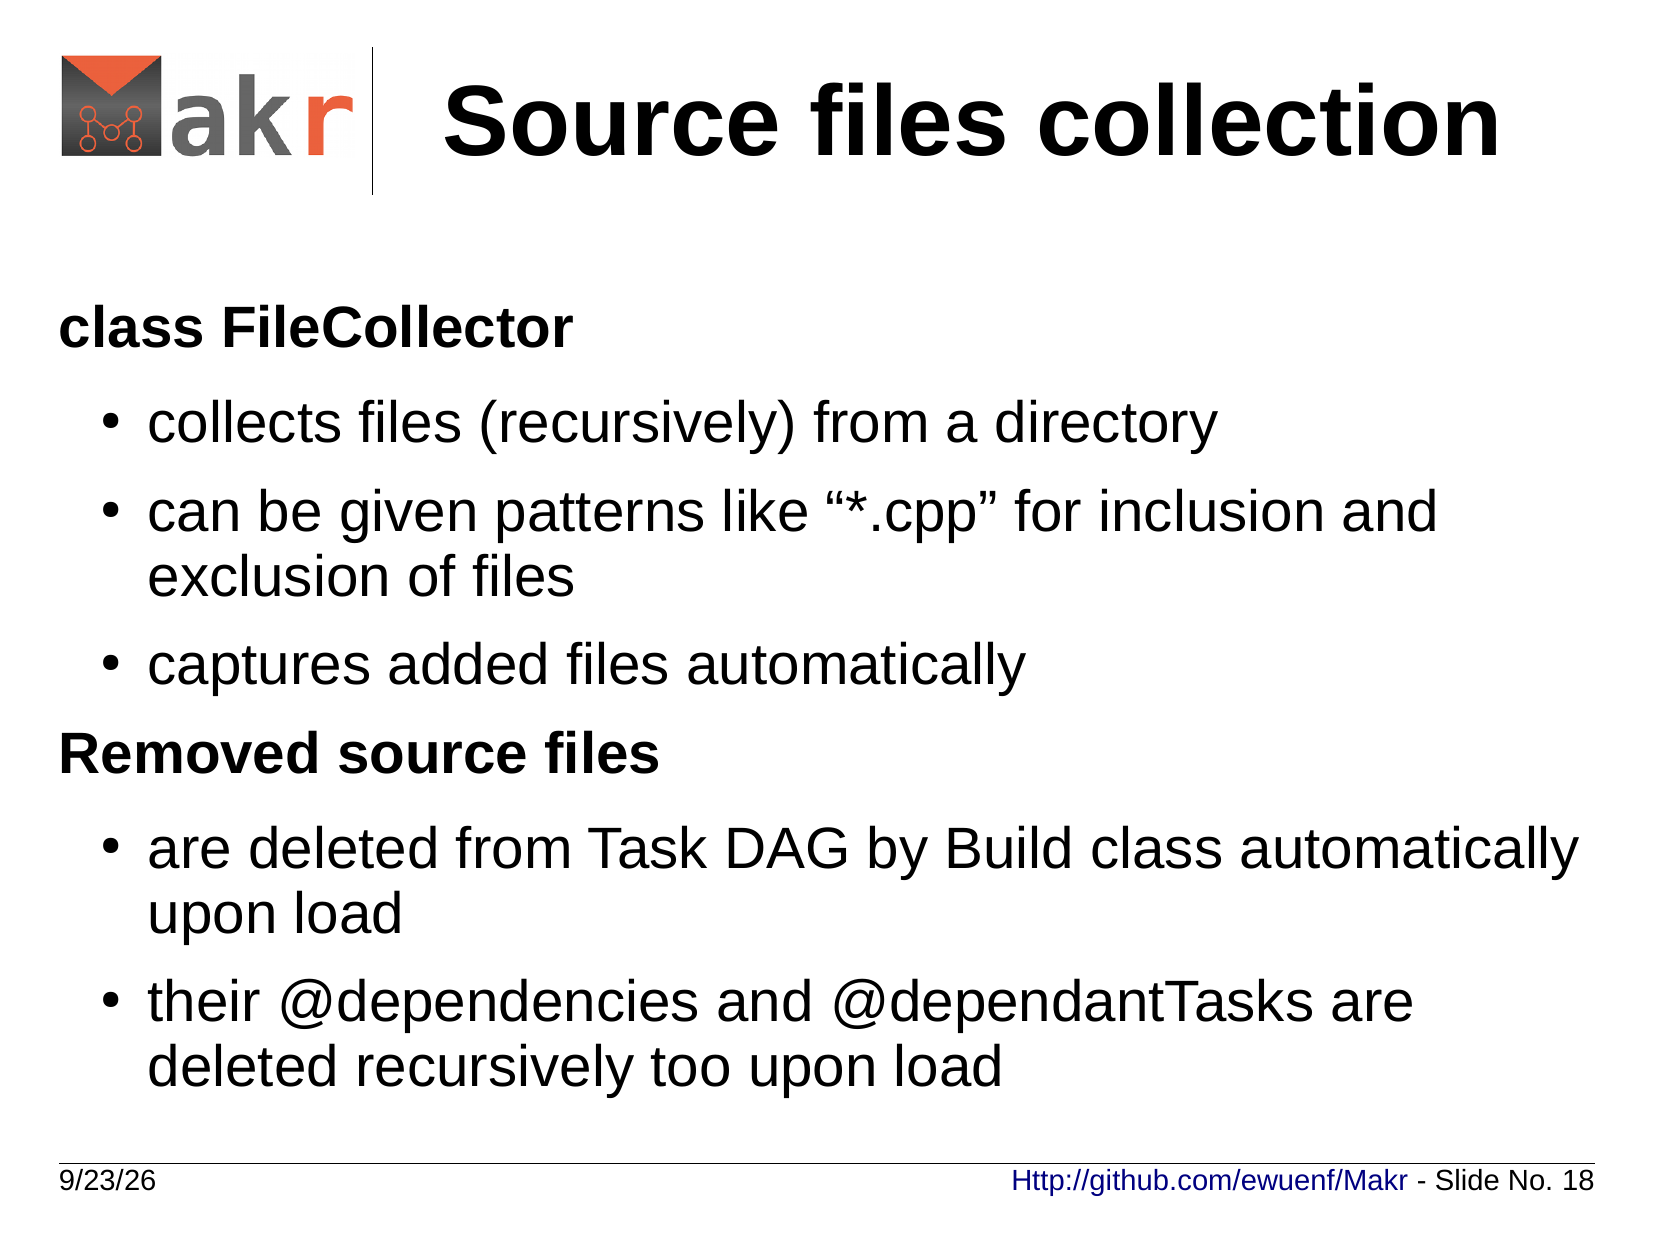

# Source files collection
class FileCollector
collects files (recursively) from a directory
can be given patterns like “*.cpp” for inclusion and exclusion of files
captures added files automatically
Removed source files
are deleted from Task DAG by Build class automatically upon load
their @dependencies and @dependantTasks are deleted recursively too upon load